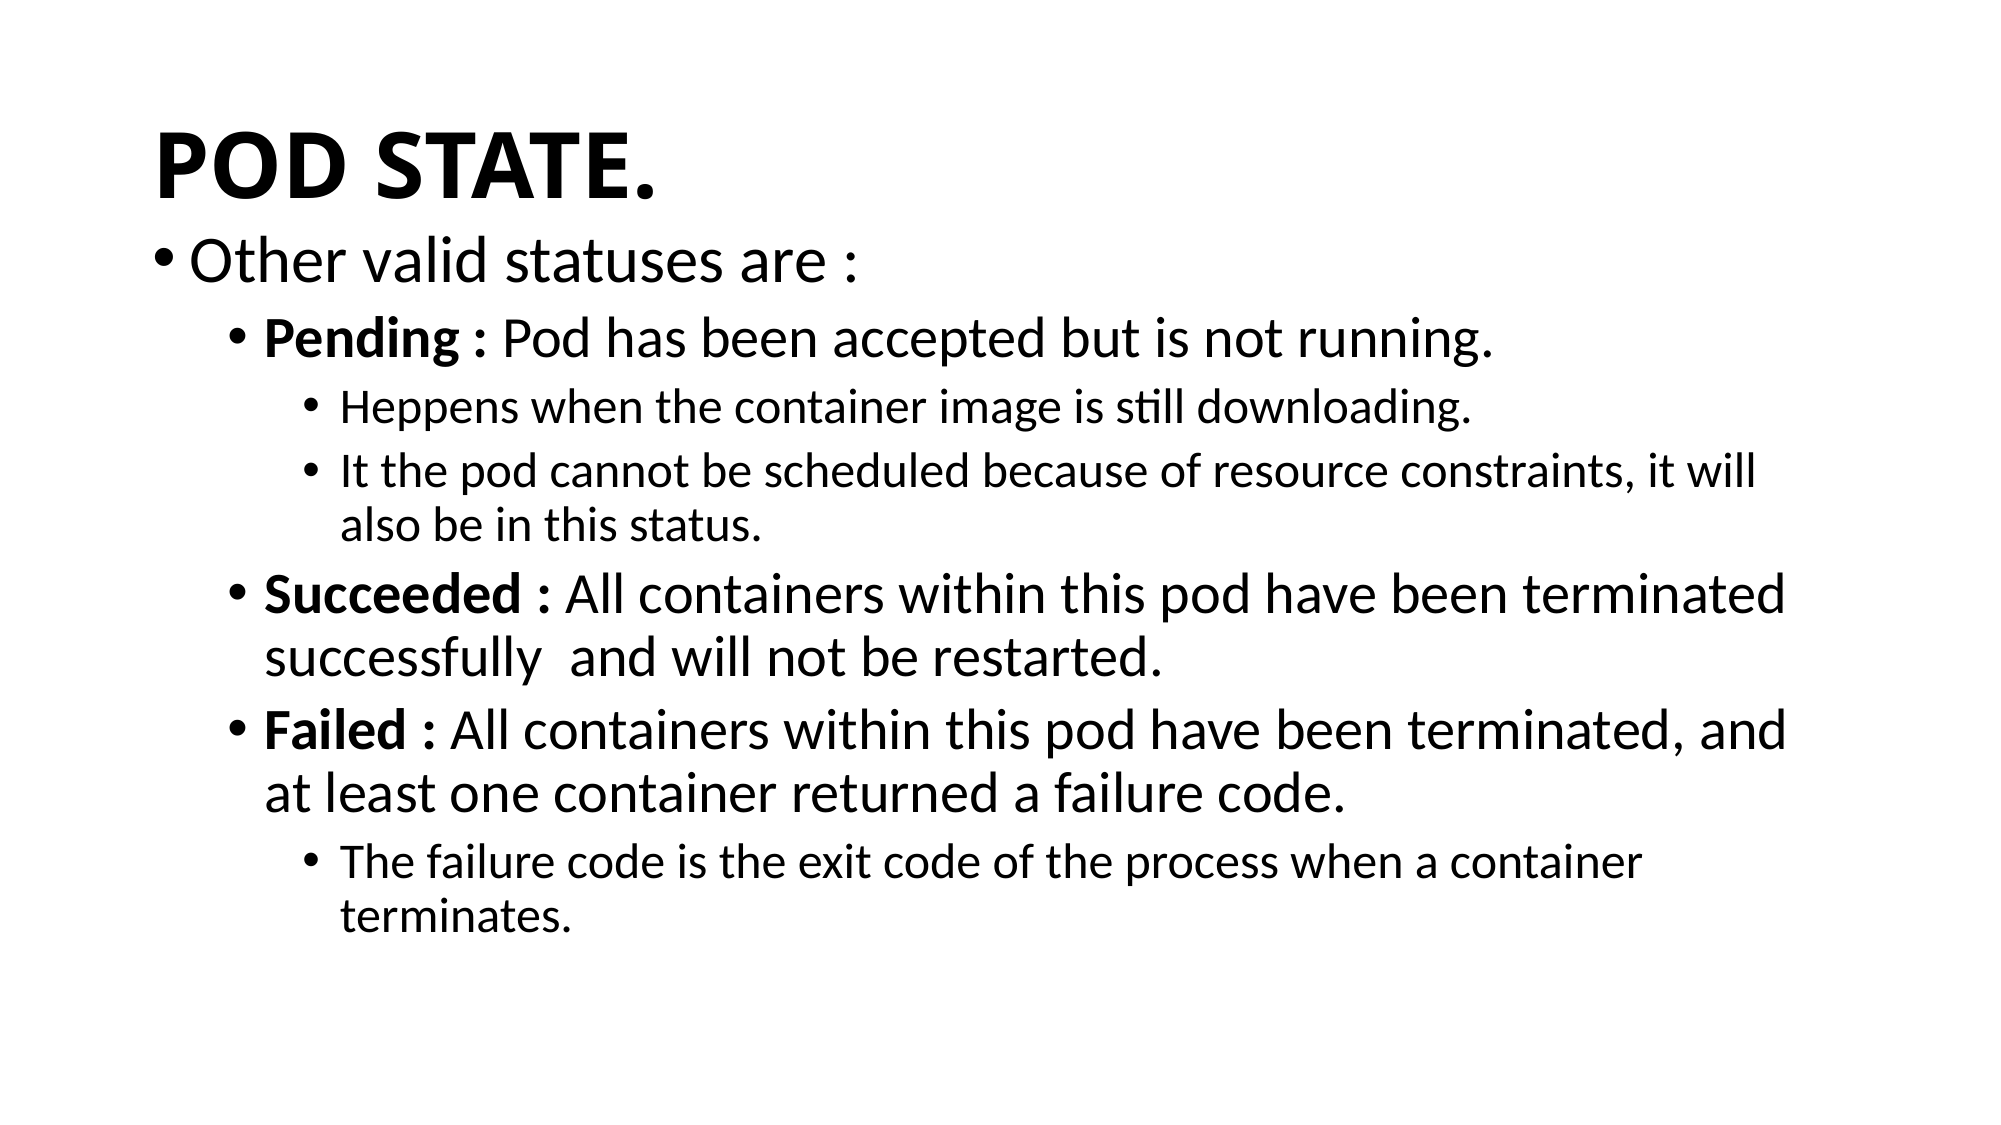

# POD STATE.
Other valid statuses are :
Pending : Pod has been accepted but is not running.
Heppens when the container image is still downloading.
It the pod cannot be scheduled because of resource constraints, it will also be in this status.
Succeeded : All containers within this pod have been terminated successfully  and will not be restarted.
Failed : All containers within this pod have been terminated, and at least one container returned a failure code.
The failure code is the exit code of the process when a container terminates.